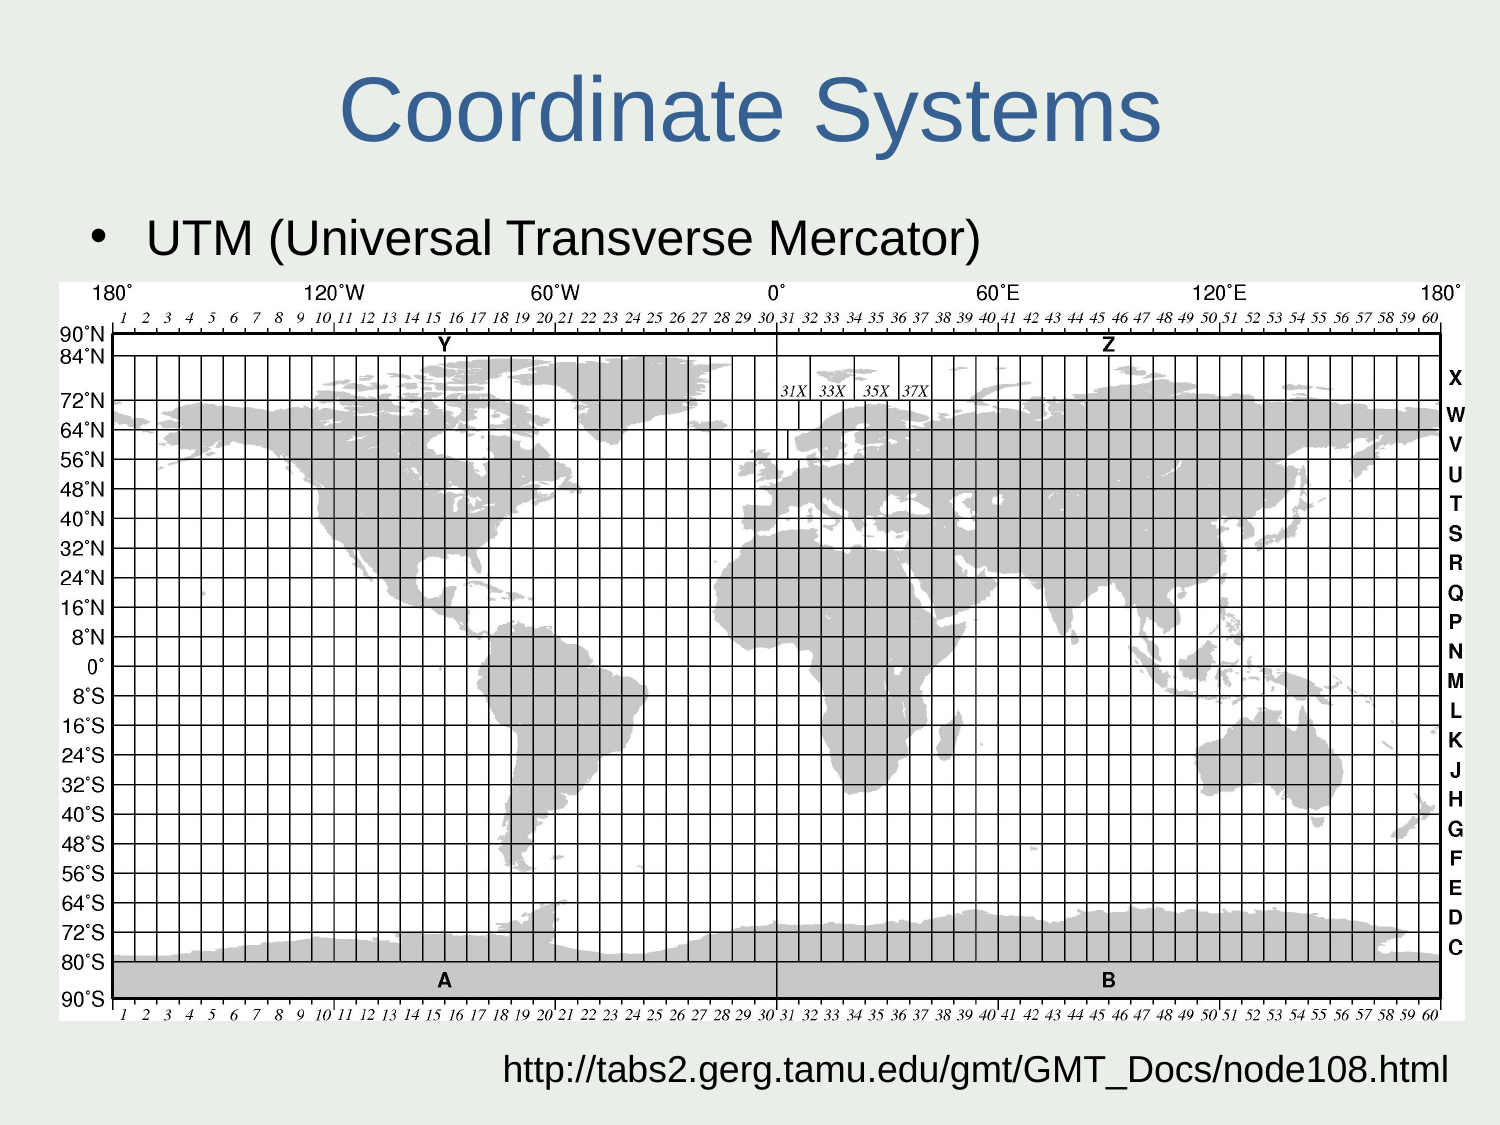

Coordinate Systems
# UTM (Universal Transverse Mercator)
http://tabs2.gerg.tamu.edu/gmt/GMT_Docs/node108.html